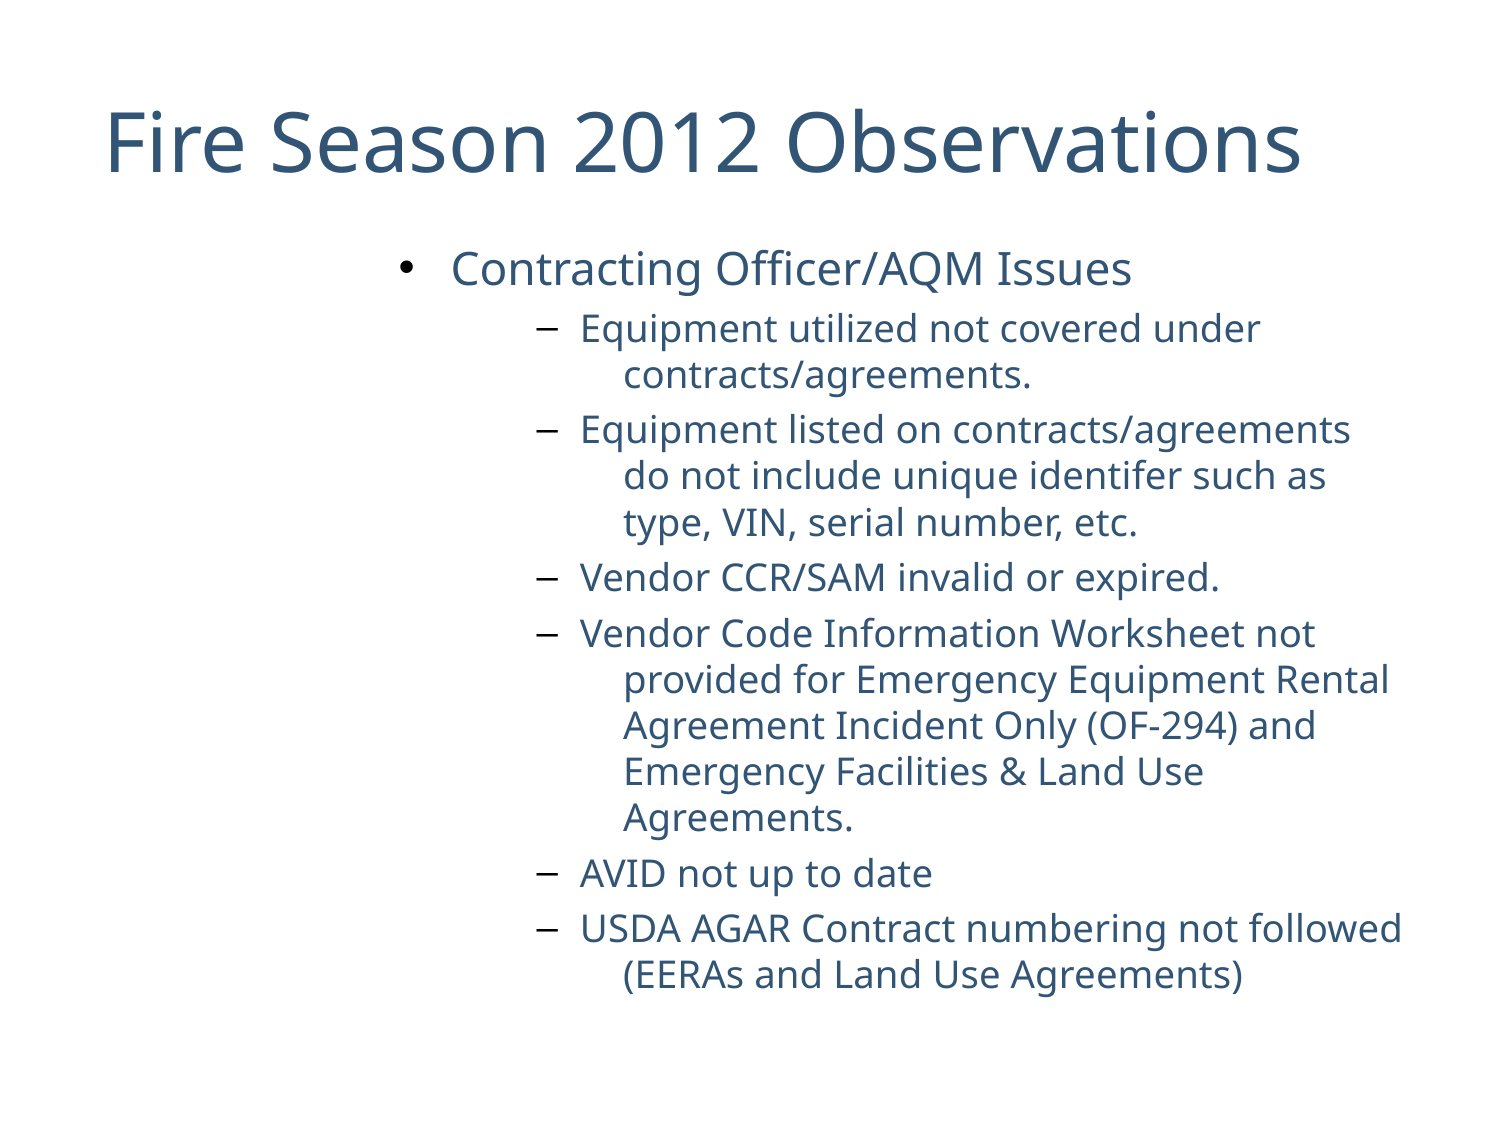

# Fire Season 2012 Observations
Contracting Officer/AQM Issues
Equipment utilized not covered under contracts/agreements.
Equipment listed on contracts/agreements do not include unique identifer such as type, VIN, serial number, etc.
Vendor CCR/SAM invalid or expired.
Vendor Code Information Worksheet not provided for Emergency Equipment Rental Agreement Incident Only (OF-294) and Emergency Facilities & Land Use Agreements.
AVID not up to date
USDA AGAR Contract numbering not followed (EERAs and Land Use Agreements)